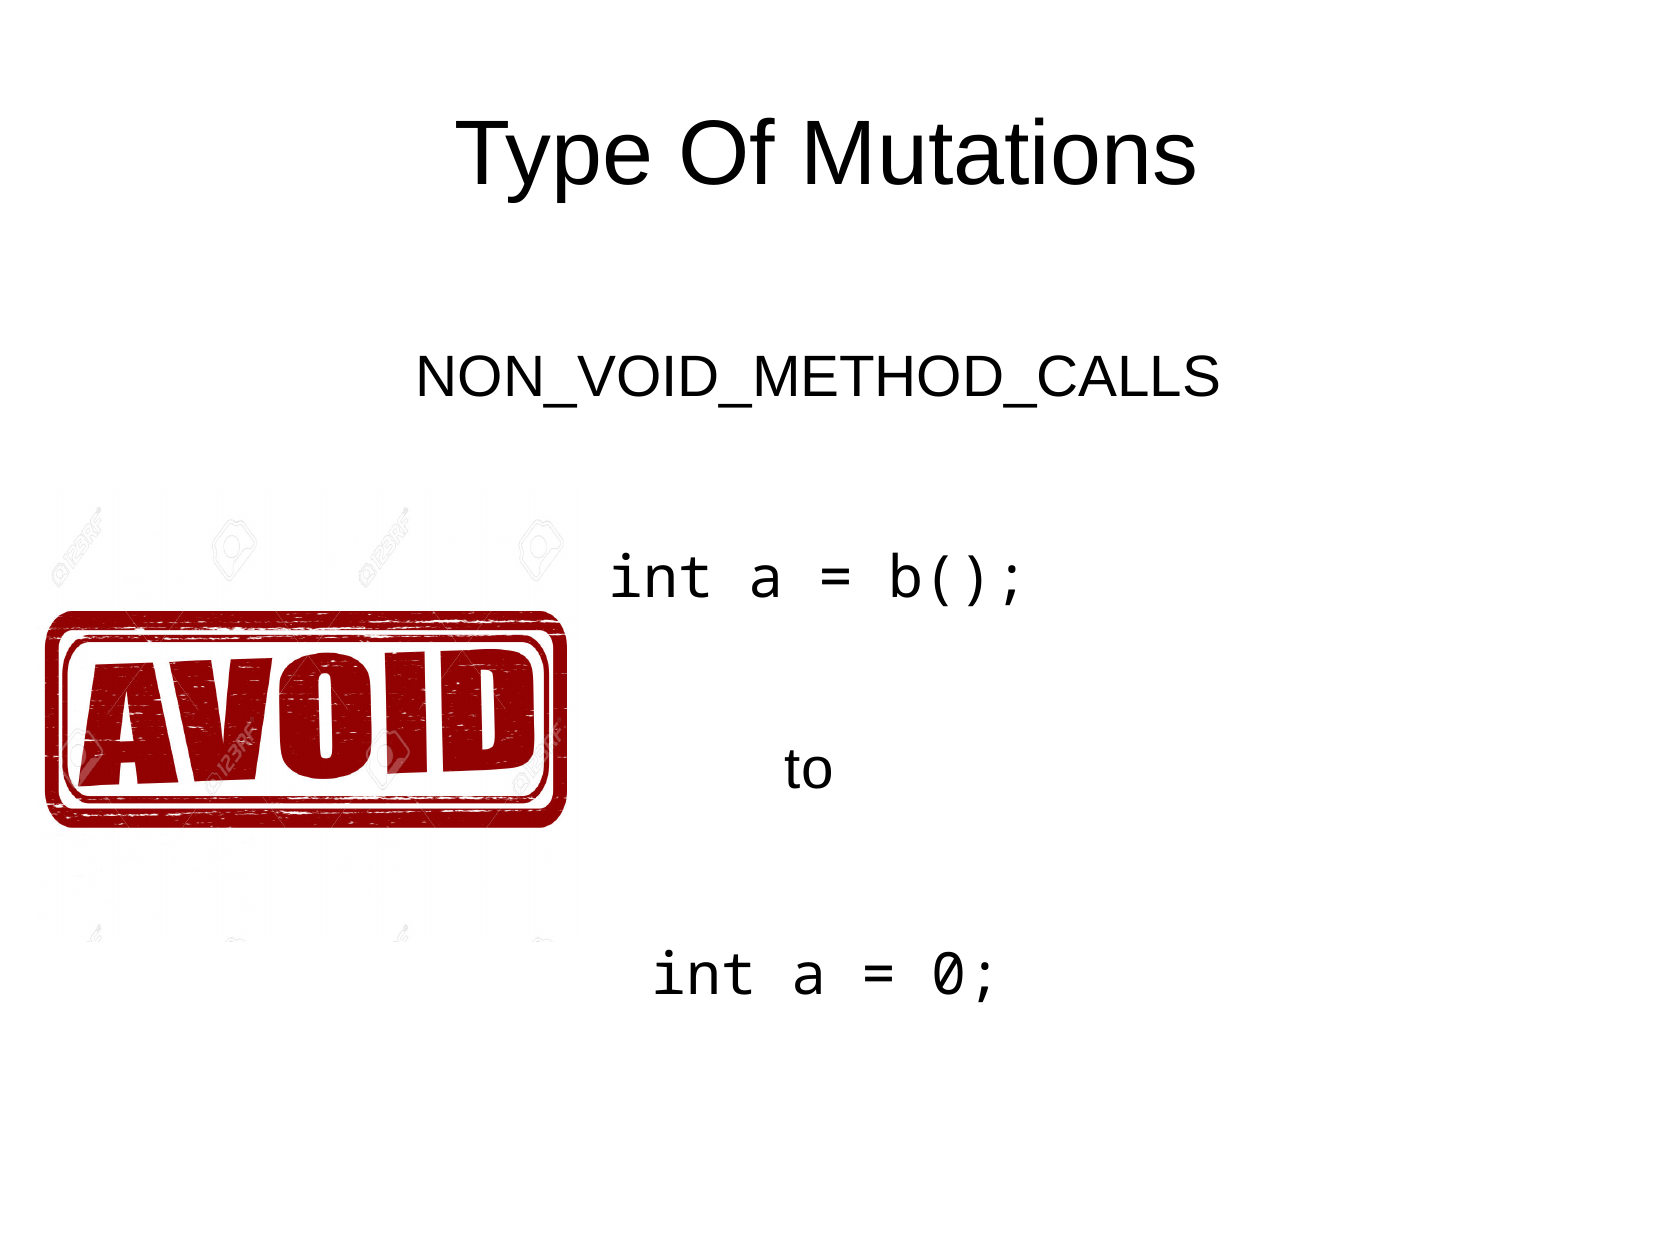

# Type Of Mutations
NON_VOID_METHOD_CALLS
int a = b();
to
int a = 0;